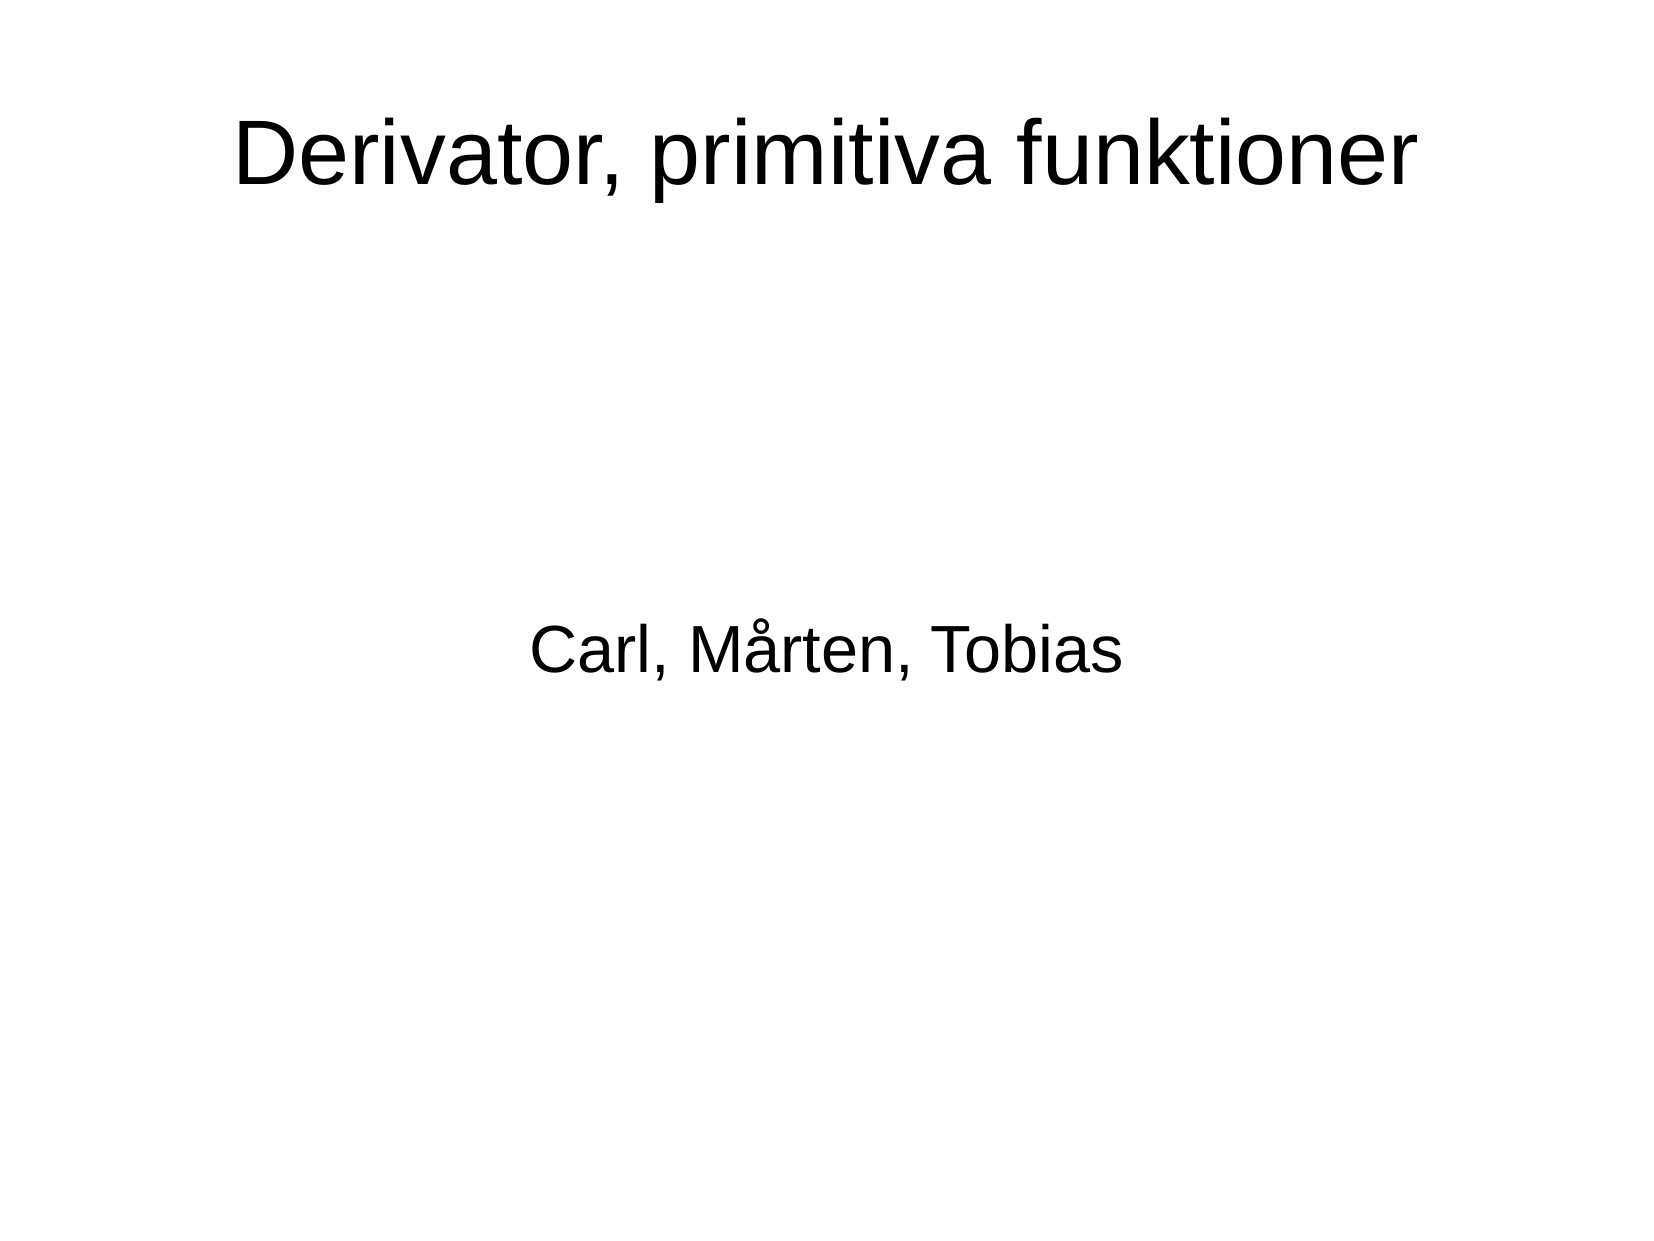

# Derivator, primitiva funktioner
Carl, Mårten, Tobias